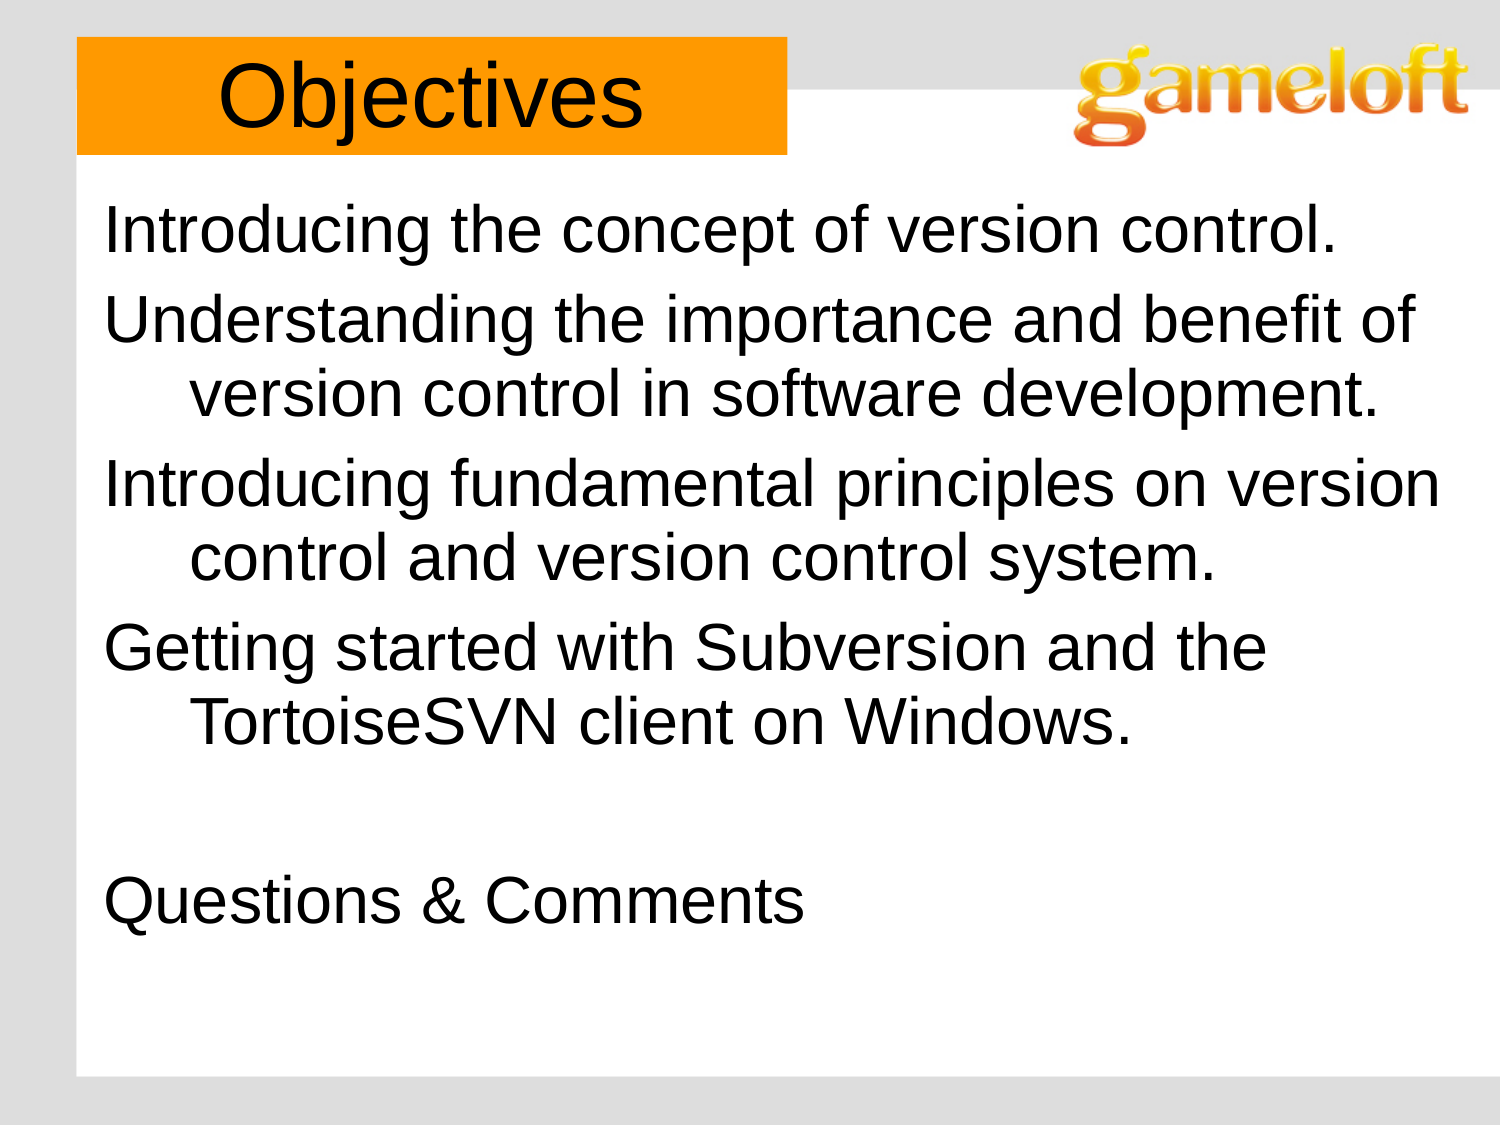

# Objectives
Introducing the concept of version control.
Understanding the importance and benefit of version control in software development.
Introducing fundamental principles on version control and version control system.
Getting started with Subversion and the TortoiseSVN client on Windows.
Questions & Comments